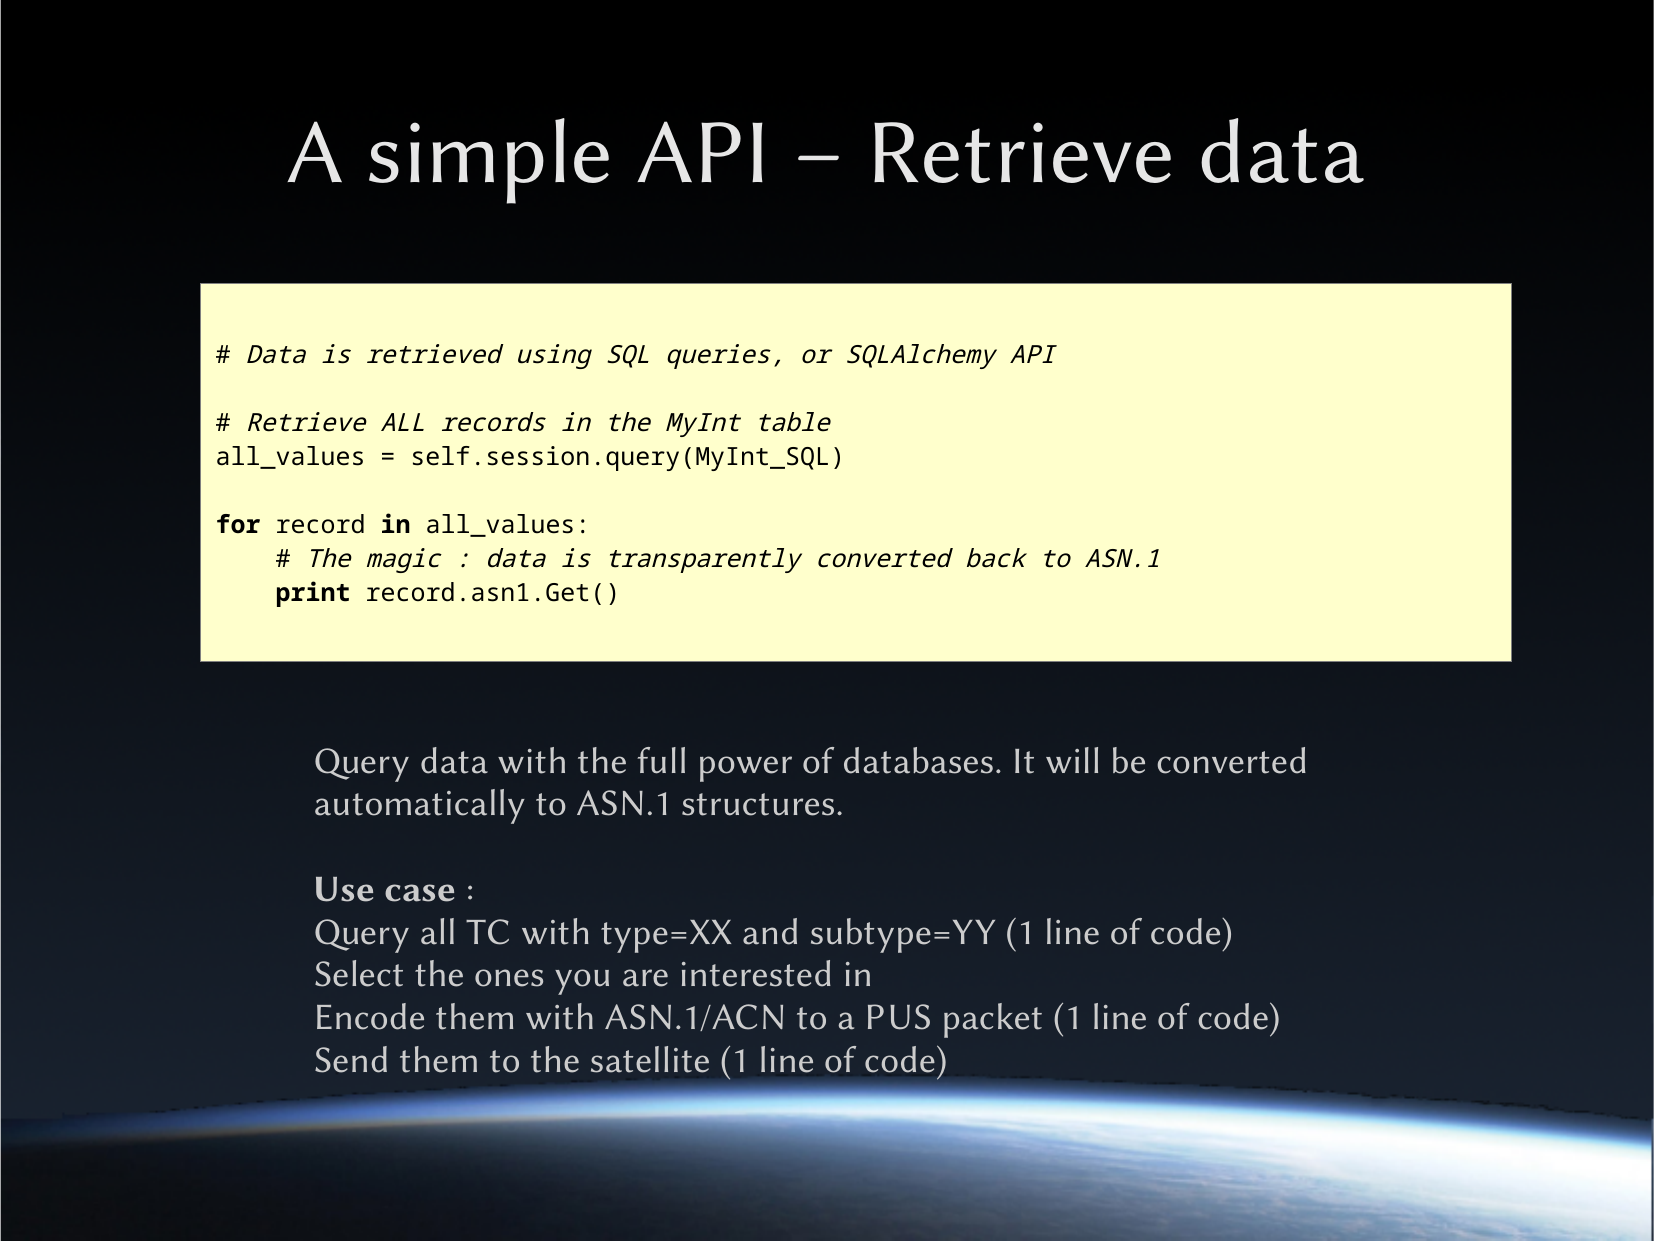

# A simple API – Retrieve data
# Data is retrieved using SQL queries, or SQLAlchemy API
# Retrieve ALL records in the MyInt table
all_values = self.session.query(MyInt_SQL)
for record in all_values:
 # The magic : data is transparently converted back to ASN.1
 print record.asn1.Get()
Query data with the full power of databases. It will be converted
automatically to ASN.1 structures.
Use case :
Query all TC with type=XX and subtype=YY (1 line of code)
Select the ones you are interested in
Encode them with ASN.1/ACN to a PUS packet (1 line of code)
Send them to the satellite (1 line of code)